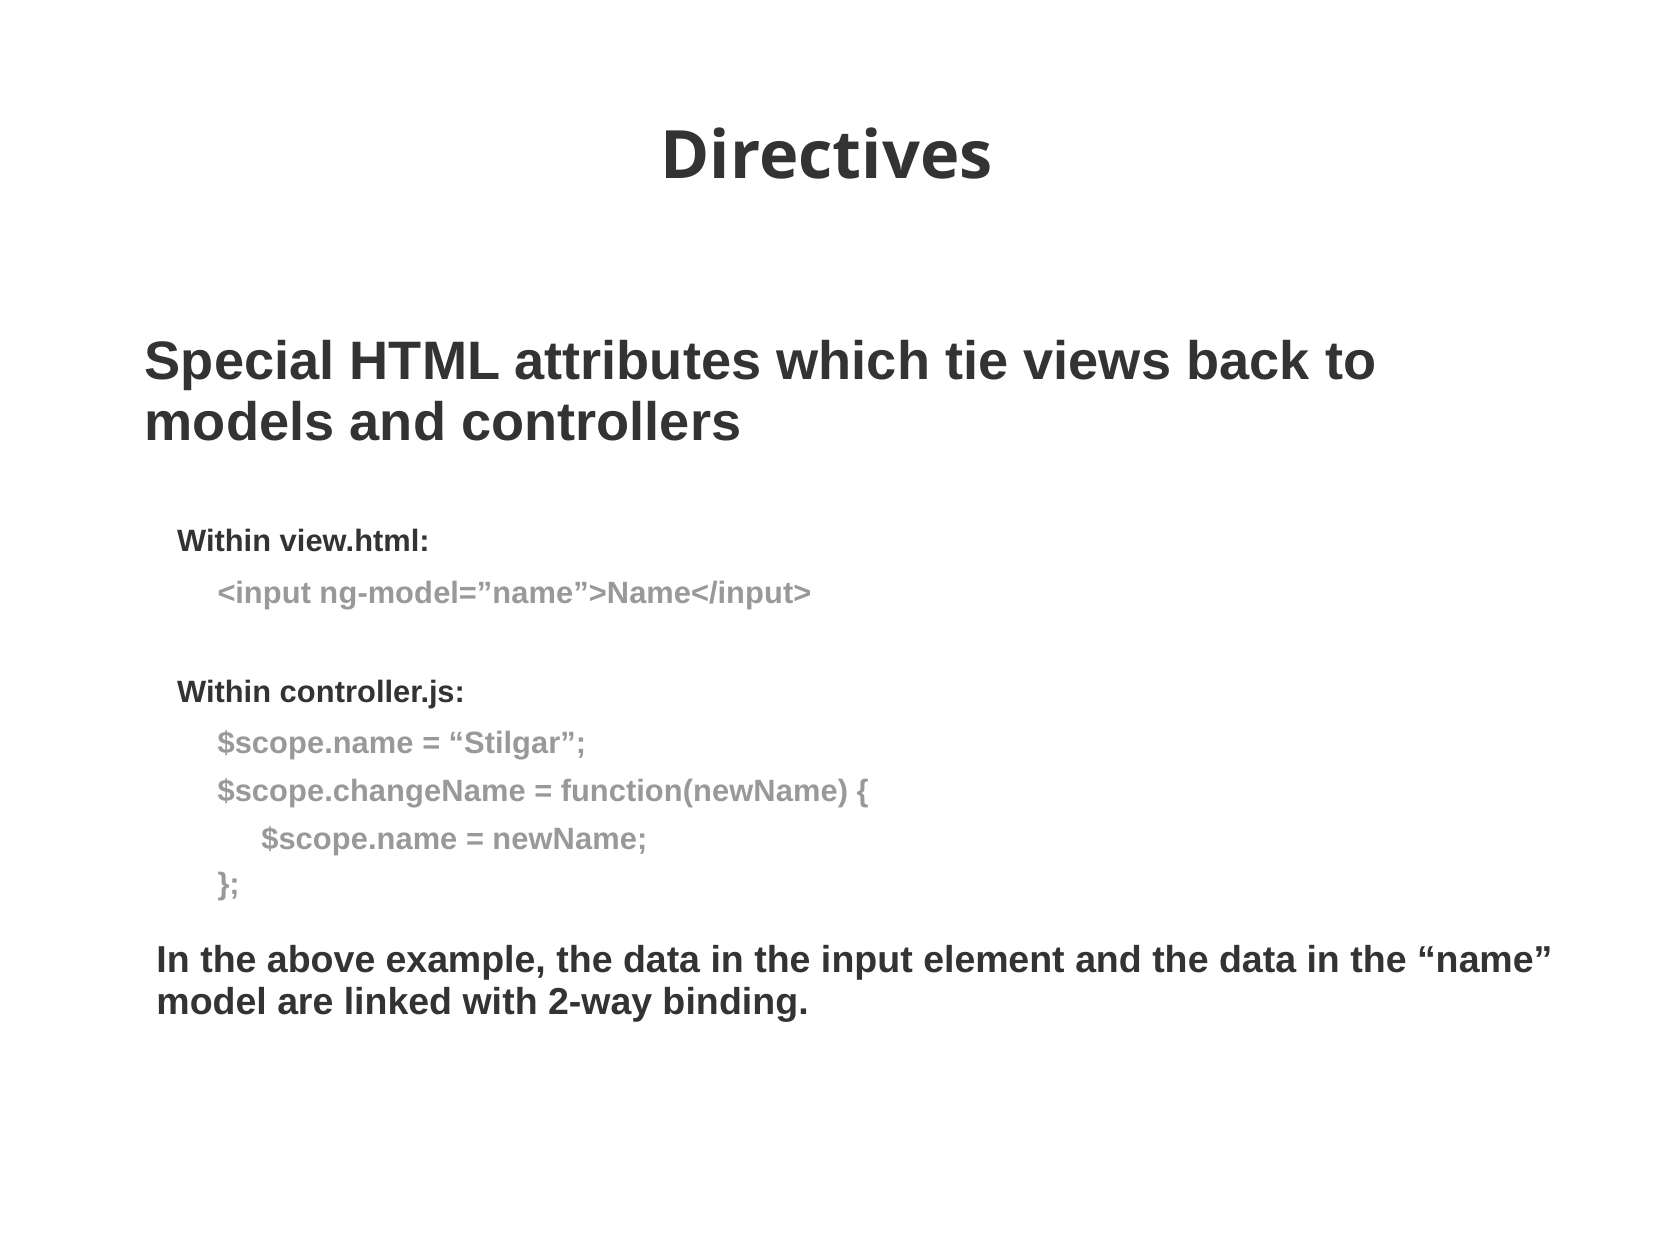

# Directives
Special HTML attributes which tie views back to models and controllers
Within view.html:
<input ng-model=”name”>Name</input>
Within controller.js:
$scope.name = “Stilgar”;
$scope.changeName = function(newName) {
$scope.name = newName;
};
In the above example, the data in the input element and the data in the “name” model are linked with 2-way binding.